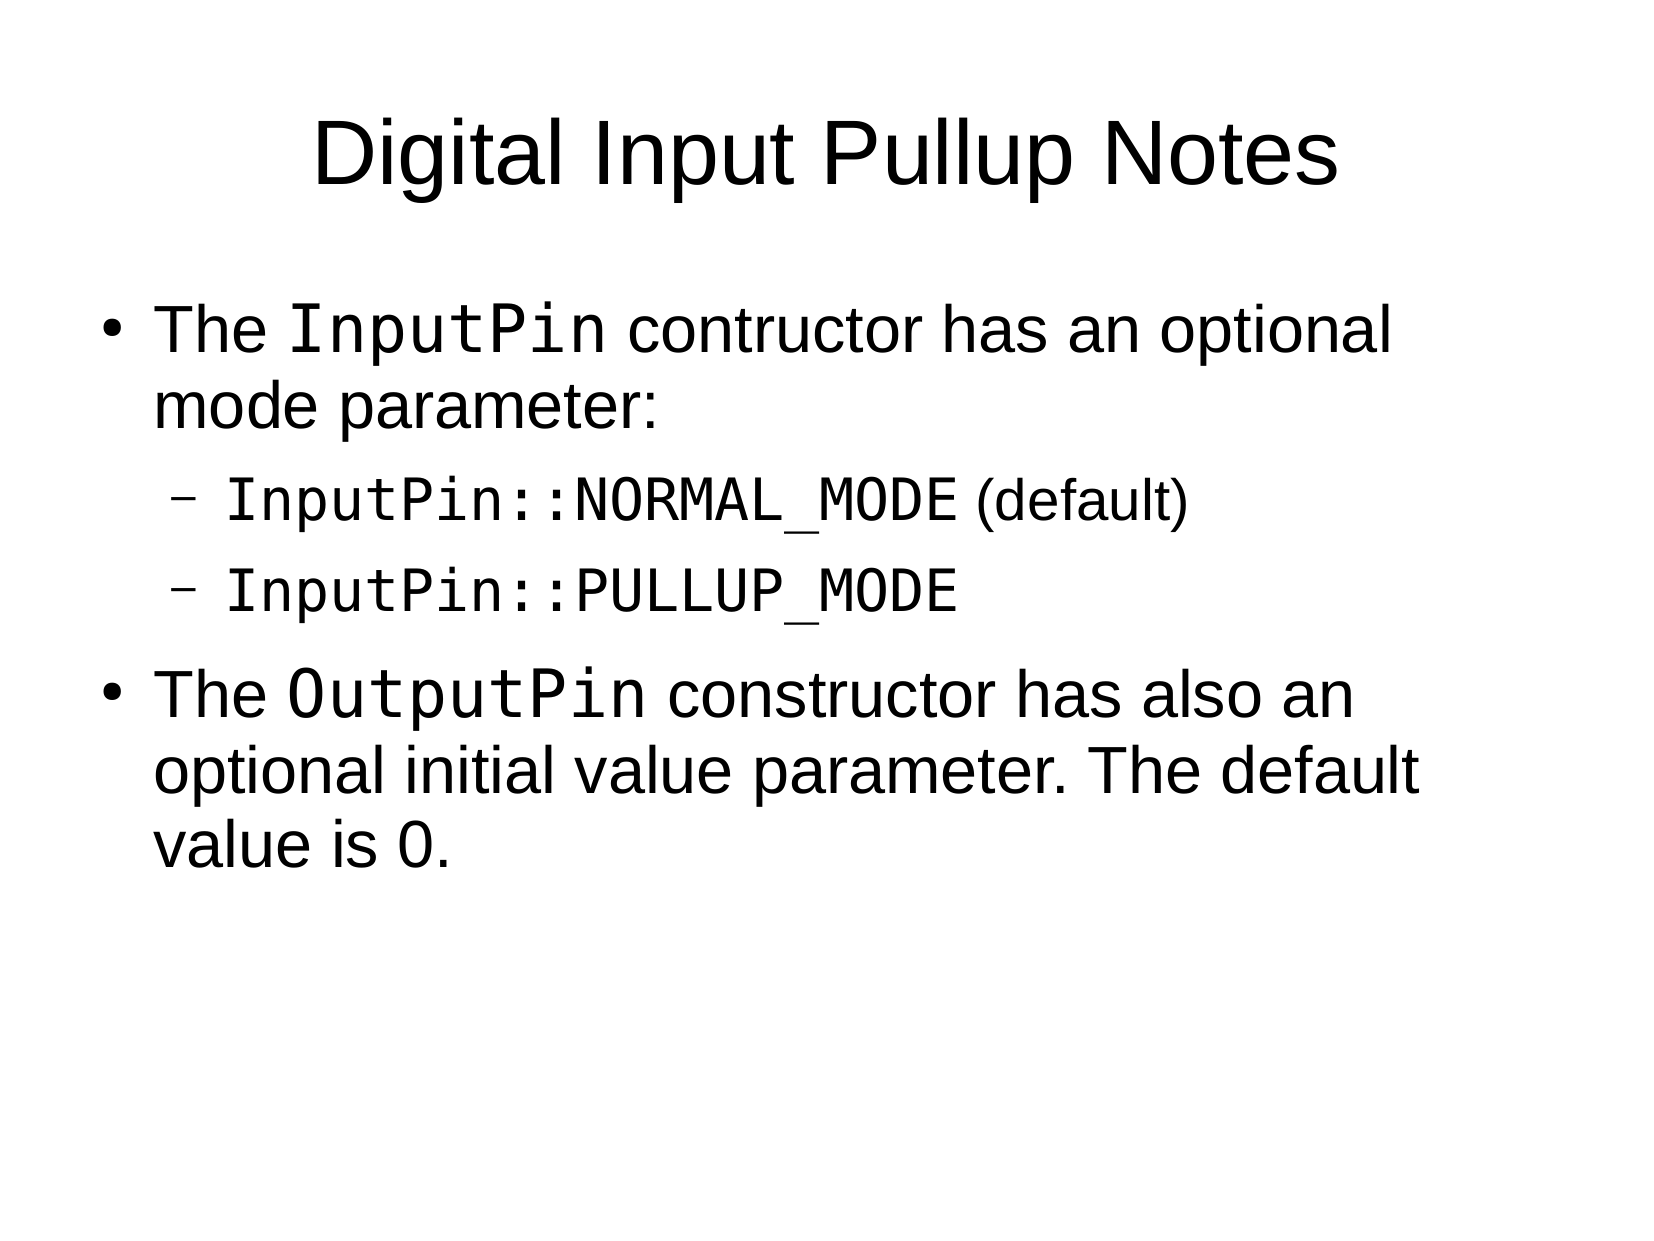

# Digital Input Pullup Notes
The InputPin contructor has an optional mode parameter:
InputPin::NORMAL_MODE (default)
InputPin::PULLUP_MODE
The OutputPin constructor has also an optional initial value parameter. The default value is 0.